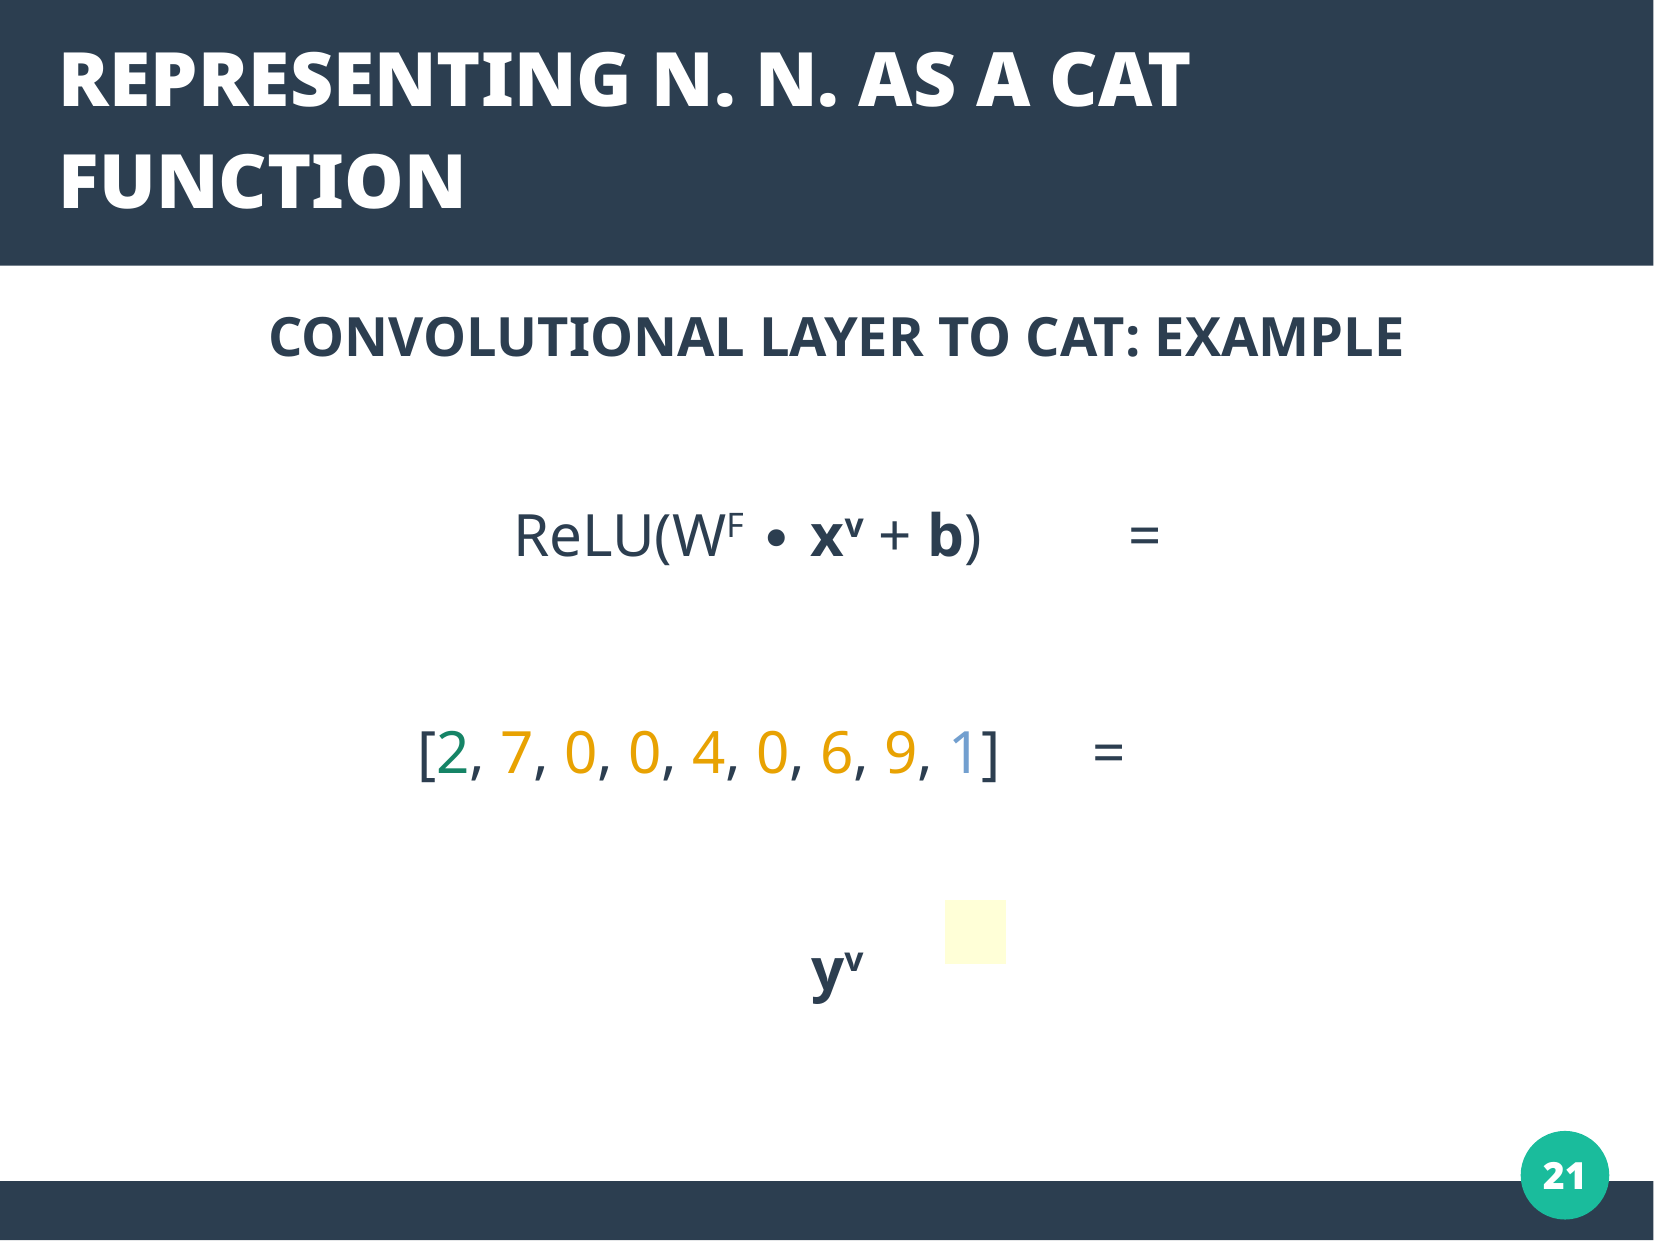

# REPRESENTING N. N. AS A CAT FUNCTION
CONVOLUTIONAL LAYER TO CAT: EXAMPLE
ReLU(WF ∙ xv + b) 		 =
[2, 7, 0, 0, 4, 0, 6, 9, 1] 		=
yv
21